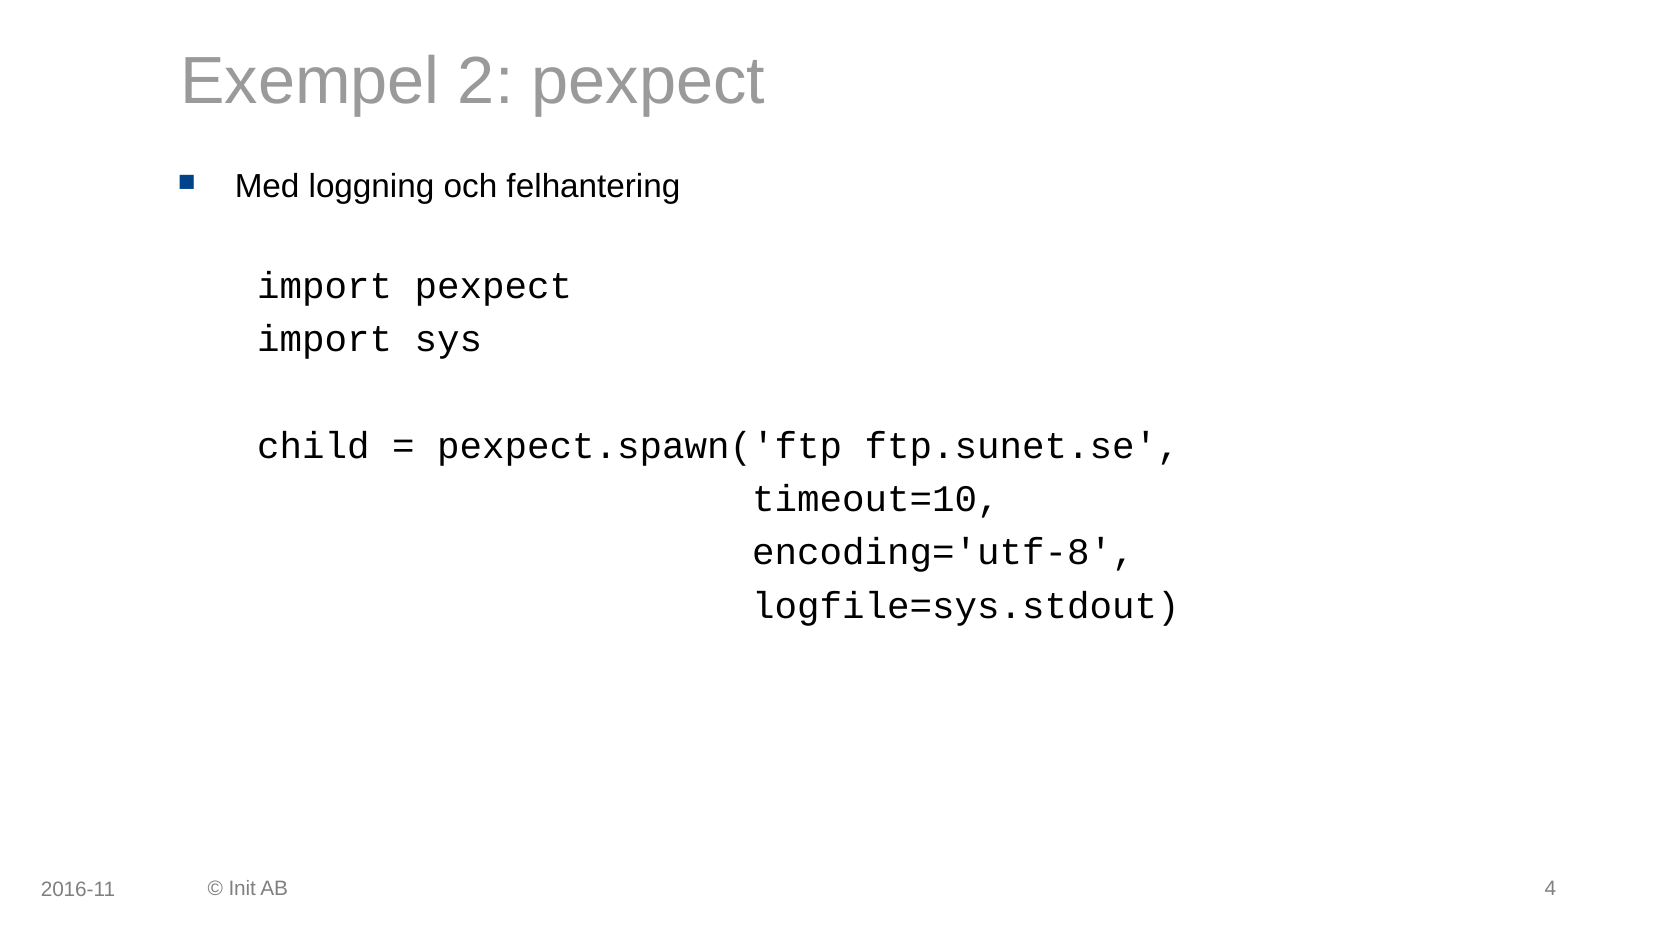

Exempel 2: pexpect
Med loggning och felhantering
import pexpect
import sys
child = pexpect.spawn('ftp ftp.sunet.se',
 timeout=10,
 encoding='utf-8',
 logfile=sys.stdout)
© Init AB
2016-11